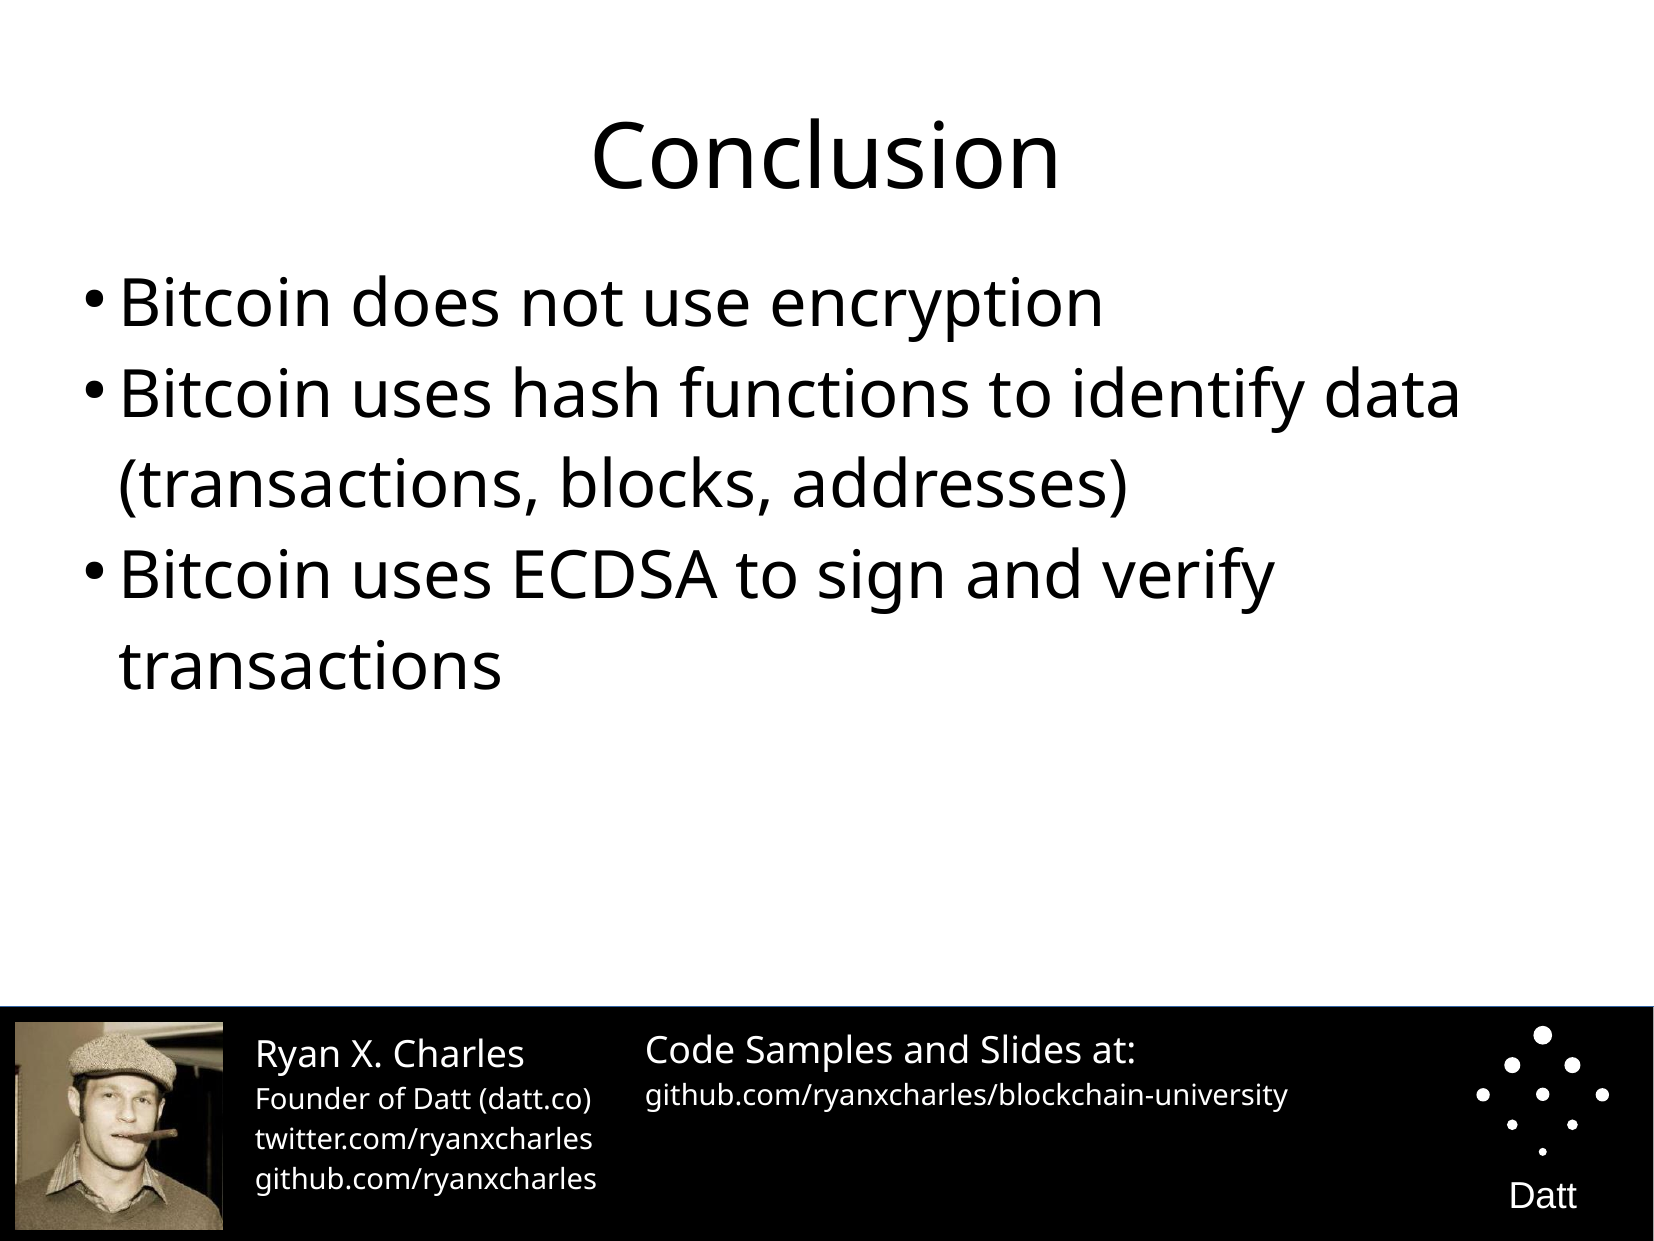

Conclusion
# Bitcoin does not use encryption
Bitcoin uses hash functions to identify data (transactions, blocks, addresses)
Bitcoin uses ECDSA to sign and verify transactions
Code Samples and Slides at:
github.com/ryanxcharles/blockchain-university
Ryan X. Charles
Founder of Datt (datt.co)
twitter.com/ryanxcharles
github.com/ryanxcharles
Datt